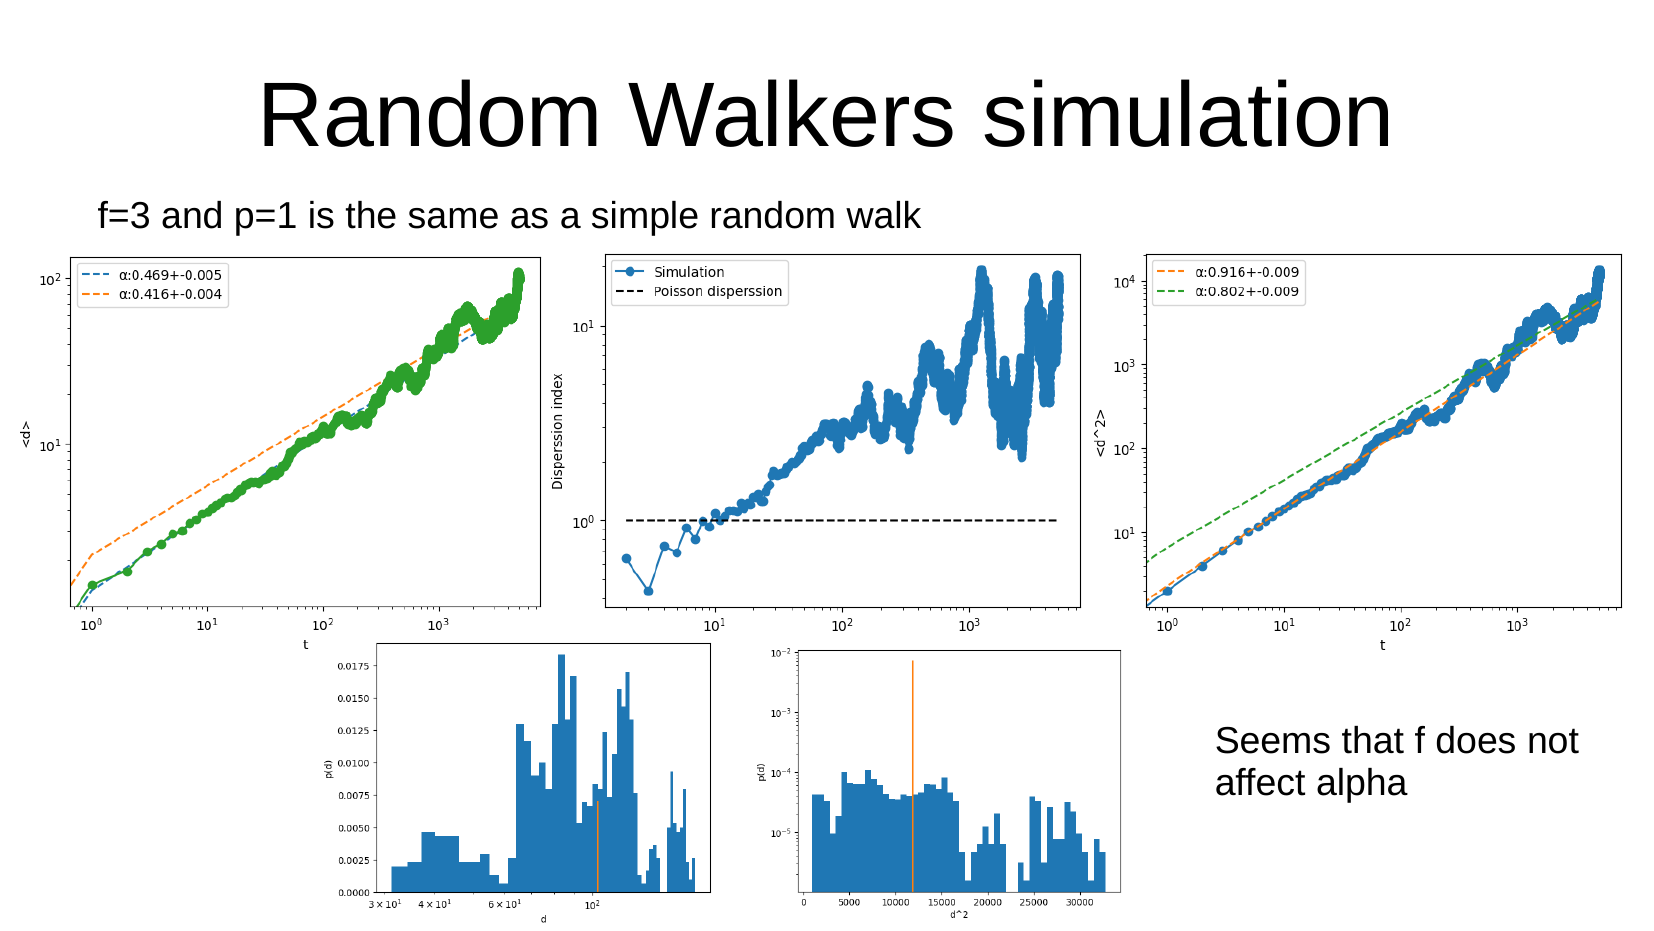

# Random Walkers simulation
f=3 and p=1 is the same as a simple random walk
Seems that f does not affect alpha